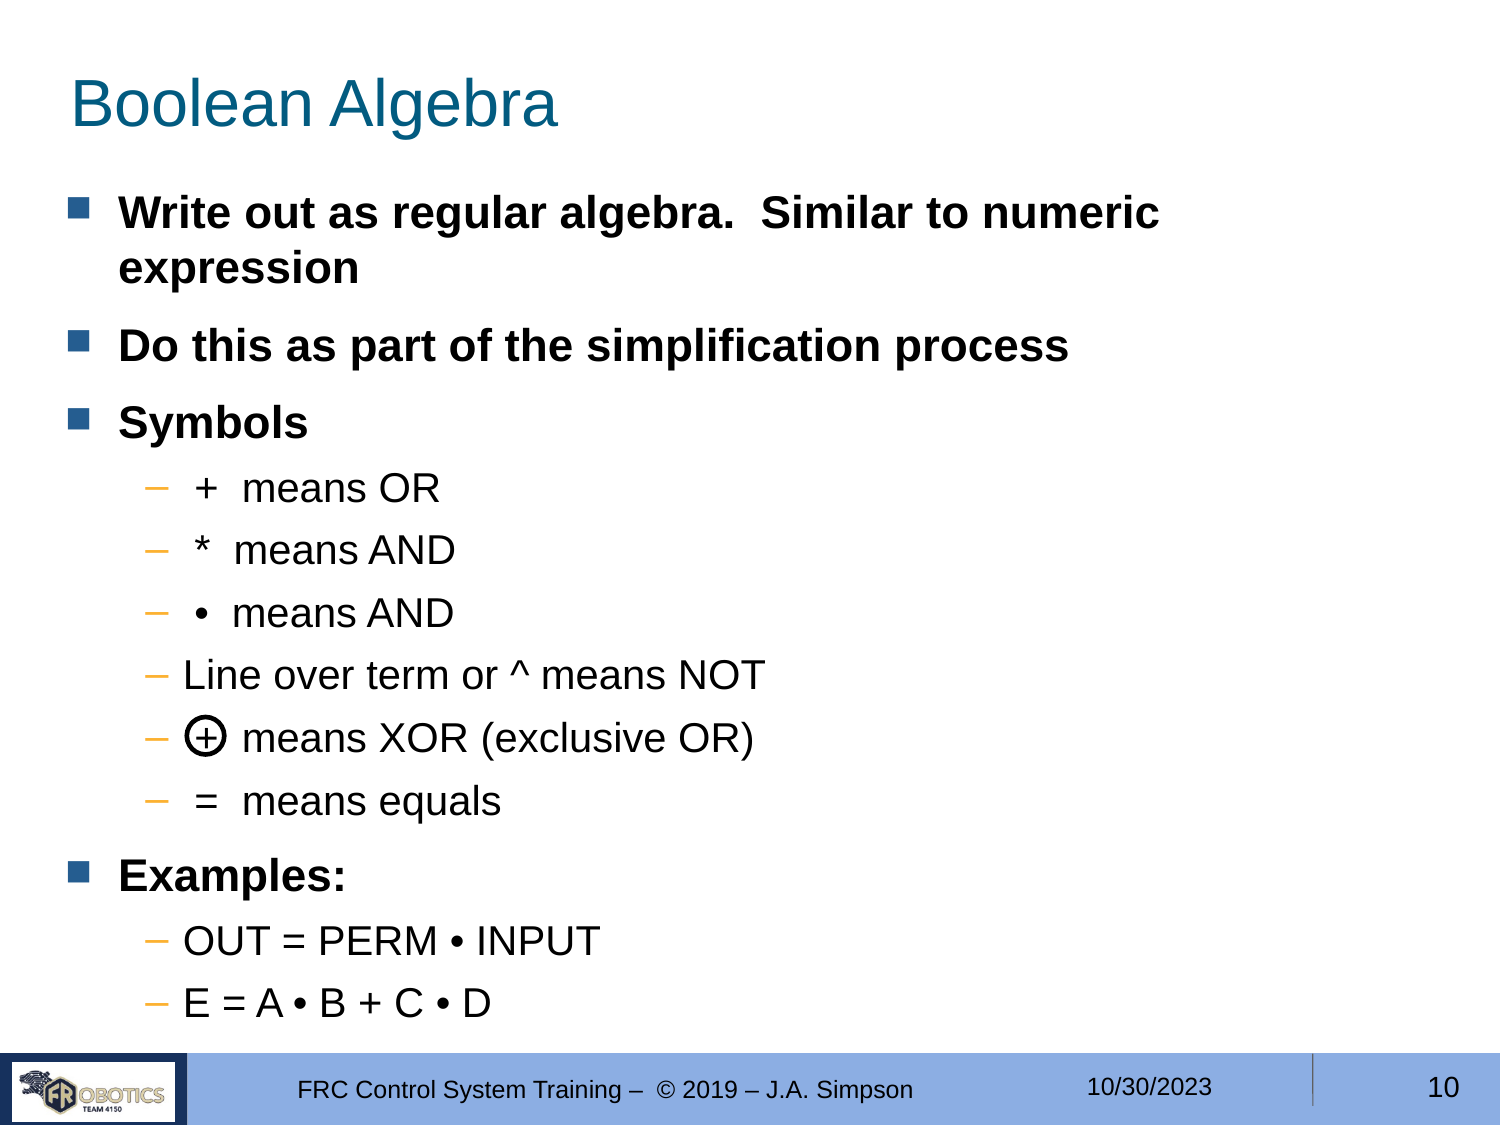

# Boolean Algebra
Write out as regular algebra. Similar to numeric expression
Do this as part of the simplification process
Symbols
 + means OR
 * means AND
 • means AND
Line over term or ^ means NOT
 + means XOR (exclusive OR)
 = means equals
Examples:
OUT = PERM • INPUT
E = A • B + C • D
10/30/2023
FRC Control System Training – © 2019 – J.A. Simpson